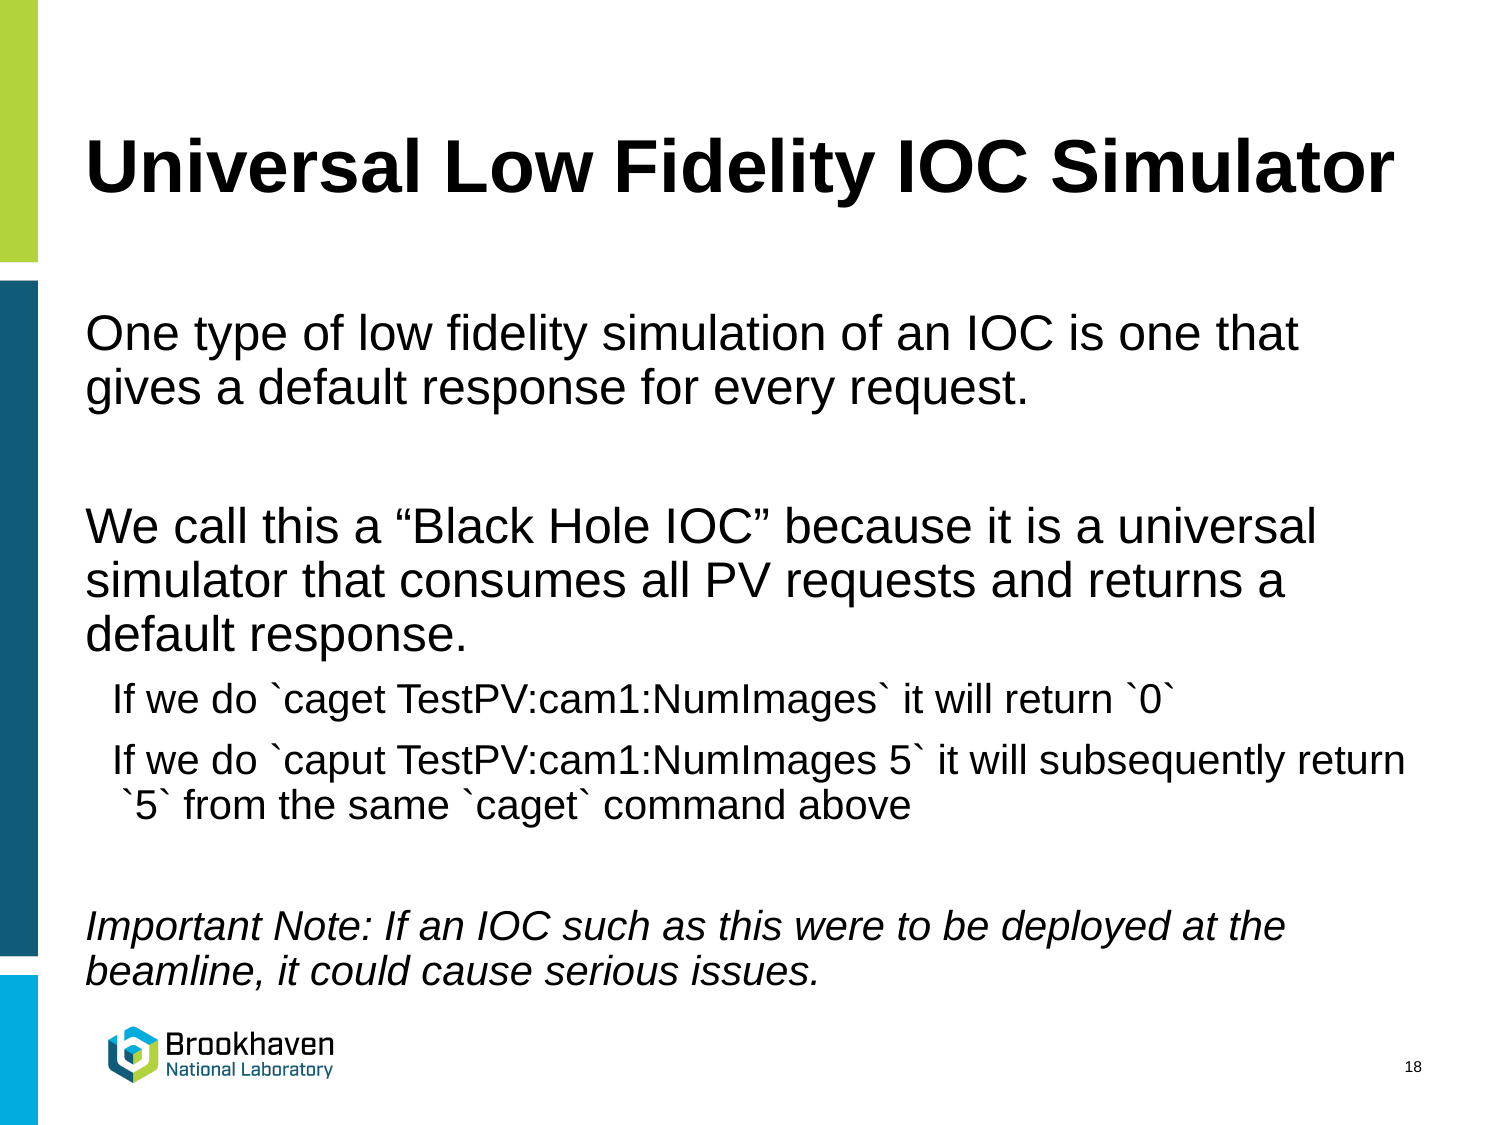

# Universal Low Fidelity IOC Simulator
One type of low fidelity simulation of an IOC is one that gives a default response for every request.
We call this a “Black Hole IOC” because it is a universal simulator that consumes all PV requests and returns a default response.
 If we do `caget TestPV:cam1:NumImages` it will return `0`
 If we do `caput TestPV:cam1:NumImages 5` it will subsequently return `5` from the same `caget` command above
Important Note: If an IOC such as this were to be deployed at the beamline, it could cause serious issues.